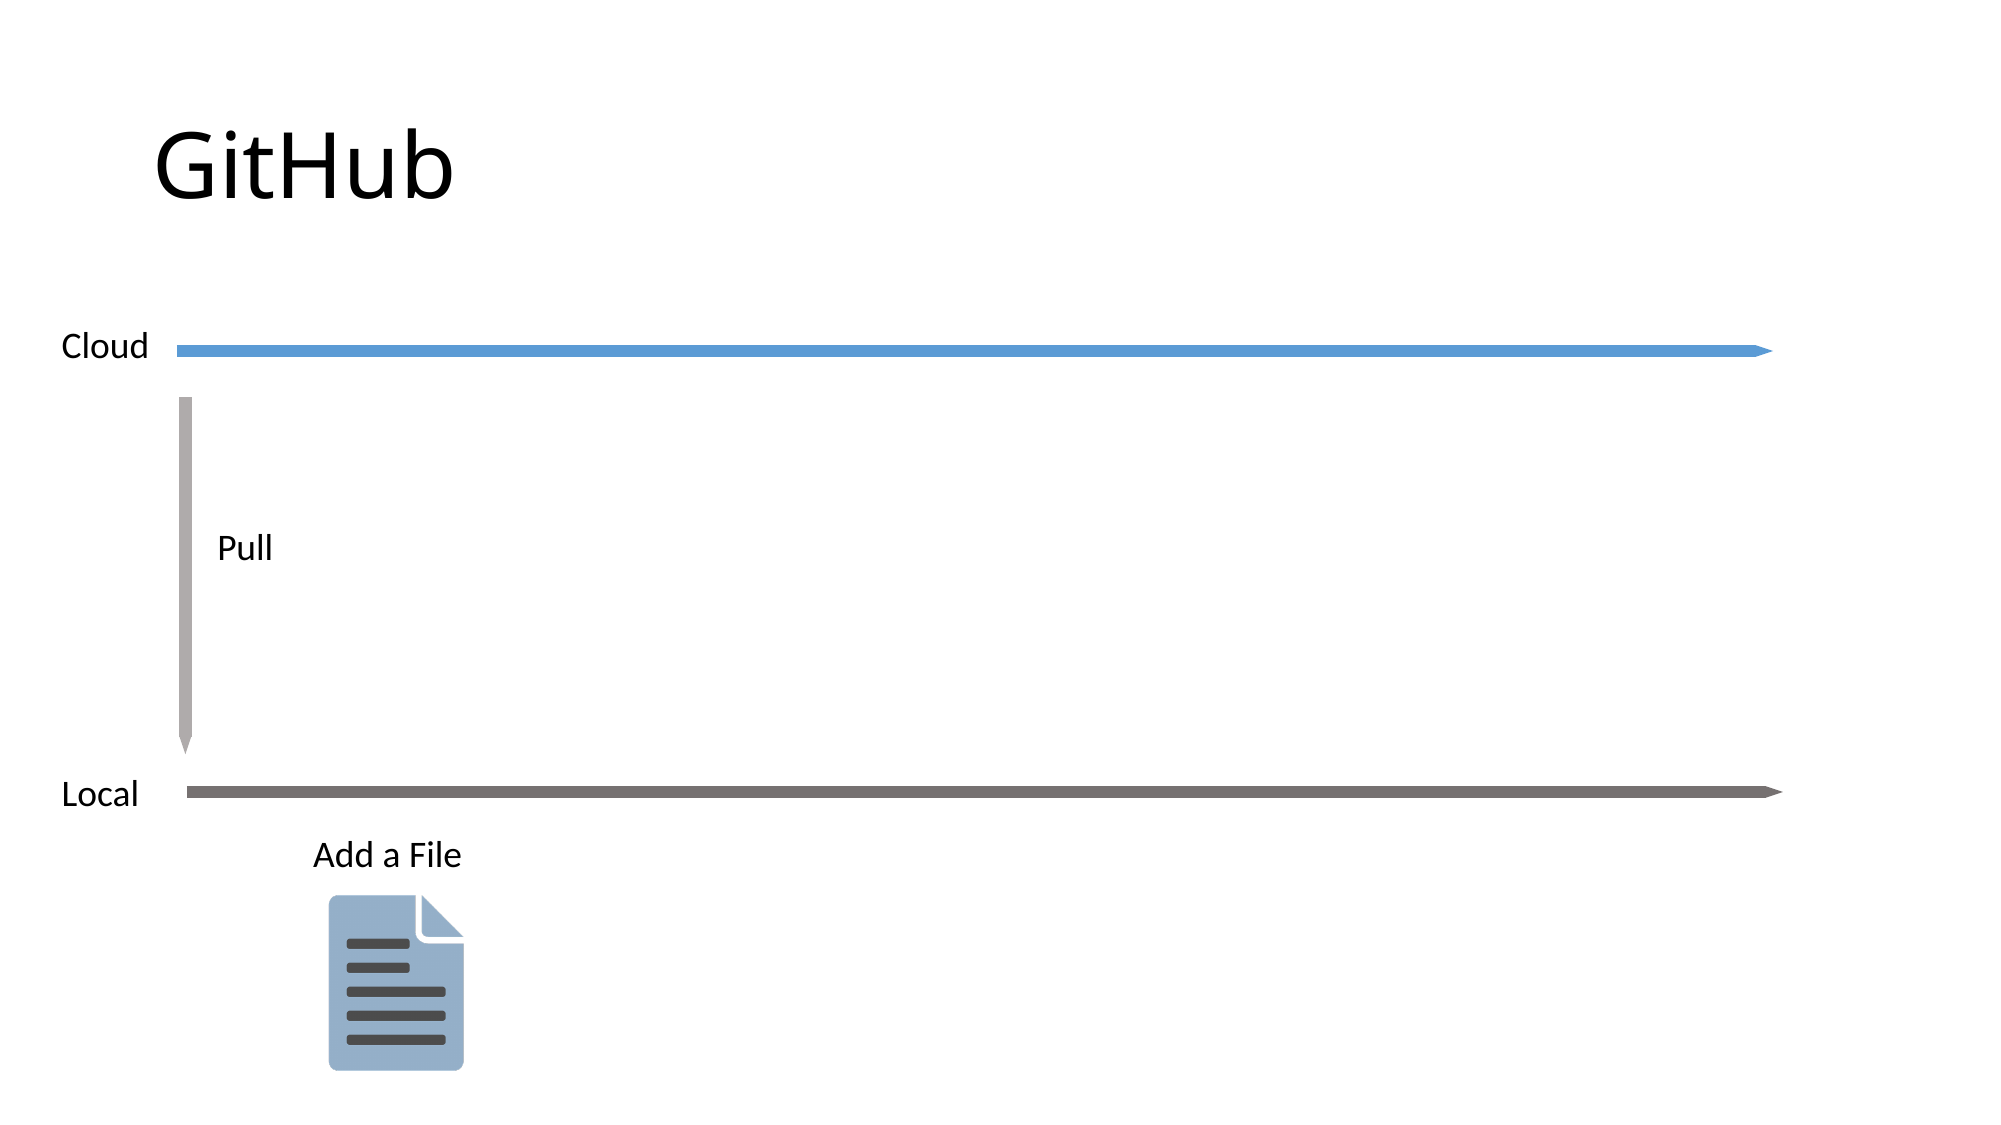

# GitHub
Cloud
Pull
Local
Add a File